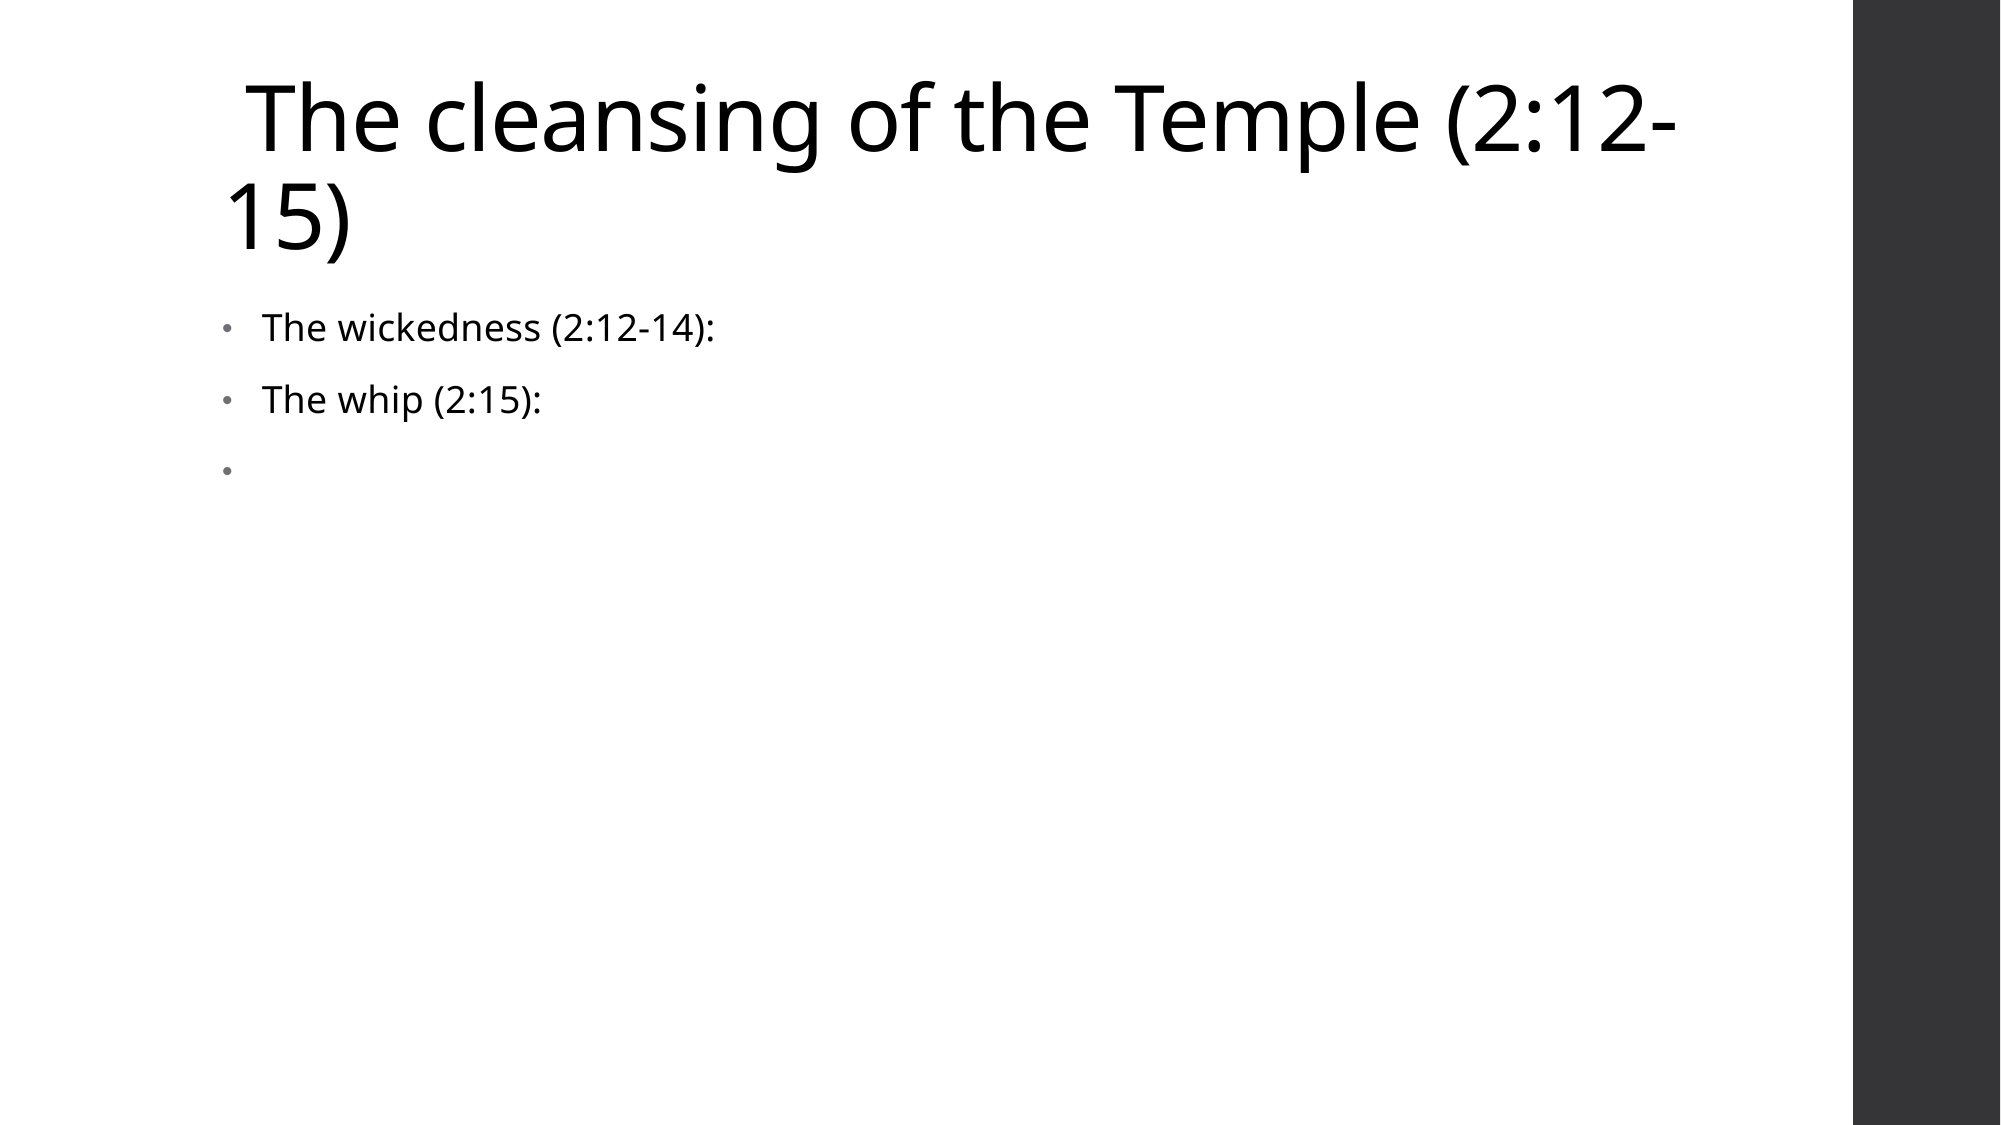

# The cleansing of the Temple (2:12-15)
 The wickedness (2:12-14):
 The whip (2:15):